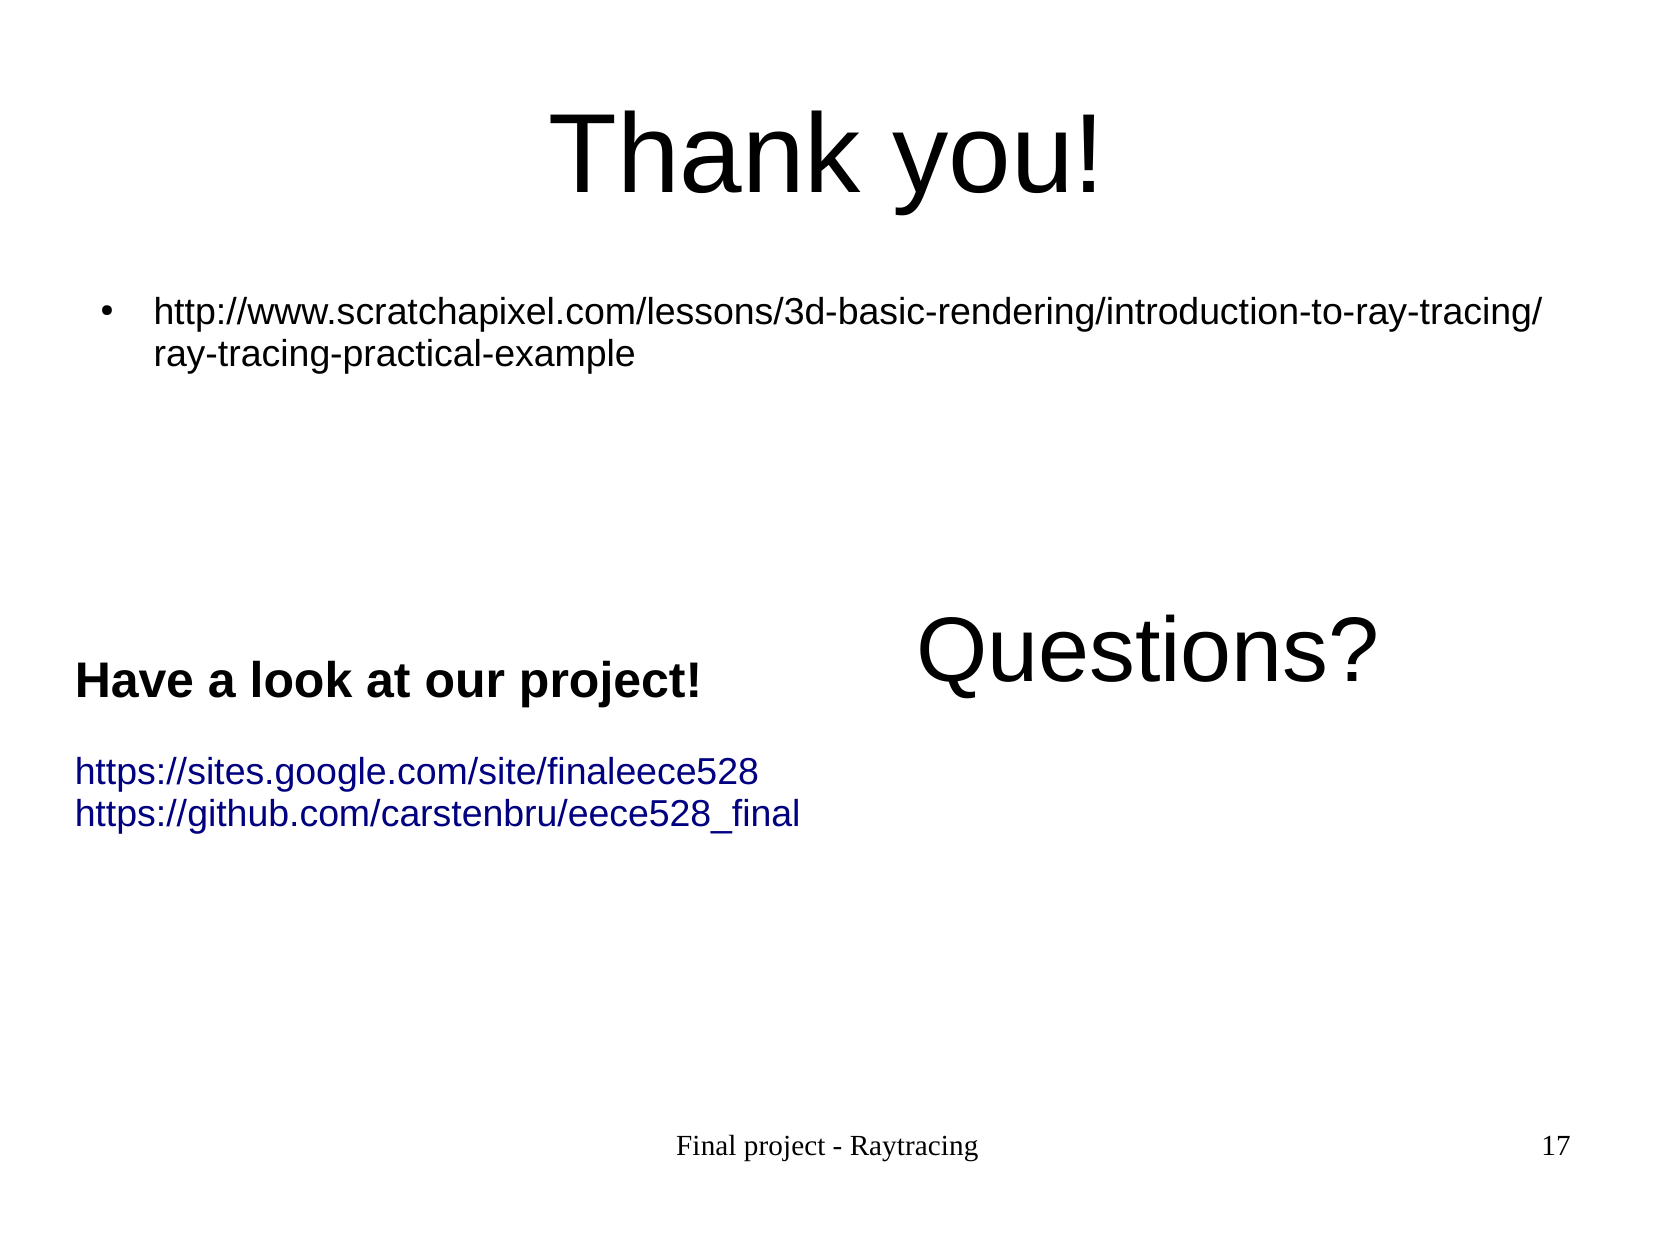

# Thank you!
http://www.scratchapixel.com/lessons/3d-basic-rendering/introduction-to-ray-tracing/ray-tracing-practical-example
Questions?
Have a look at our project!
https://sites.google.com/site/finaleece528
https://github.com/carstenbru/eece528_final
Final project - Raytracing
17